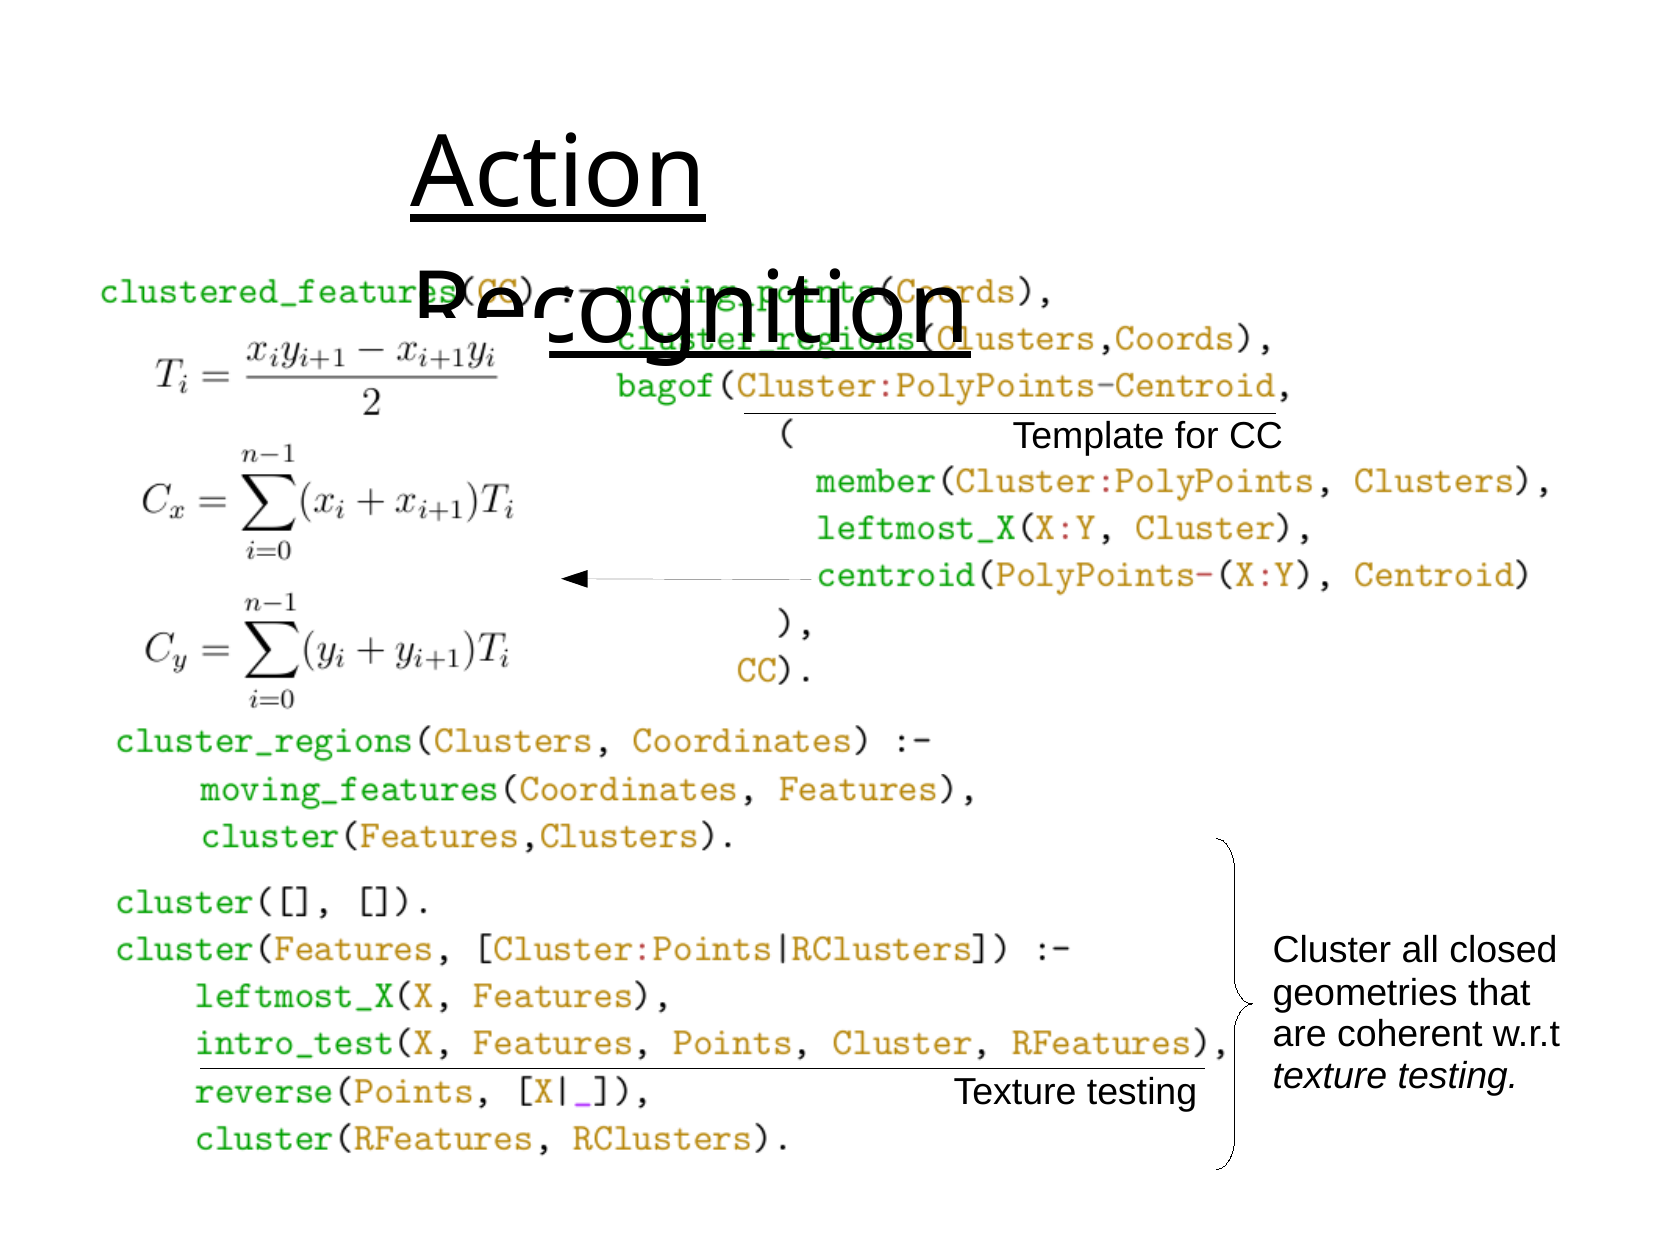

Action Recognition
Template for CC
Cluster all closed
geometries that
are coherent w.r.t
texture testing.
Texture testing